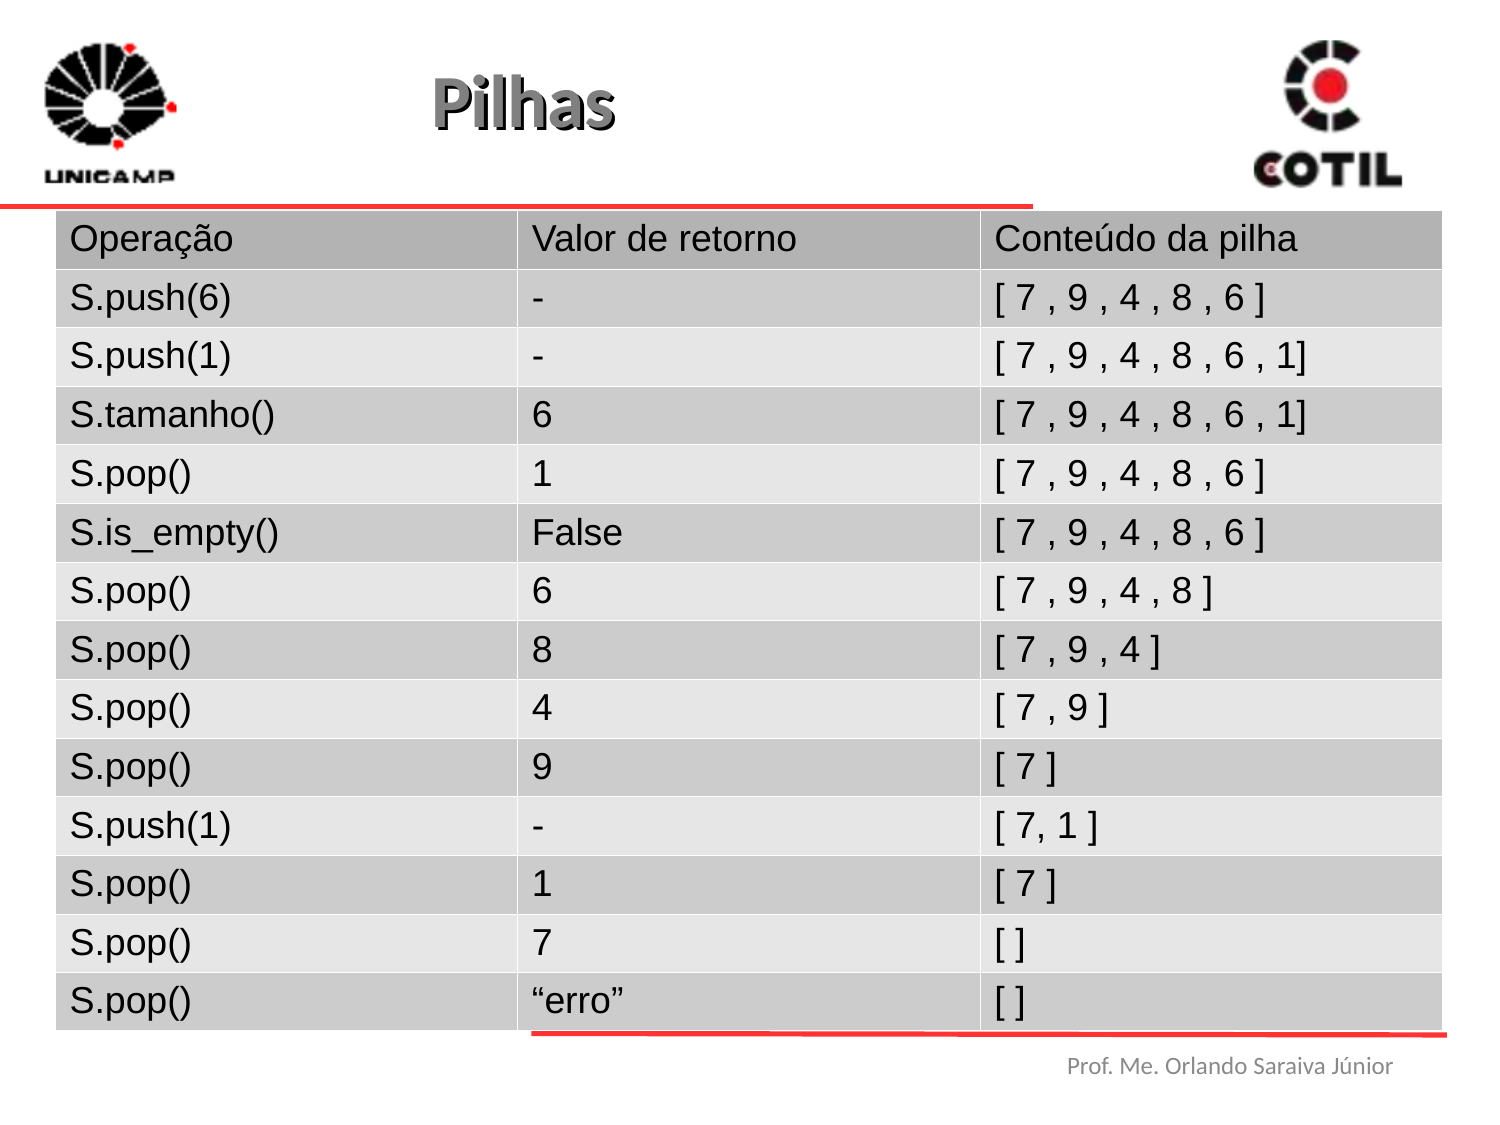

# Pilhas
| Operação | Valor de retorno | Conteúdo da pilha |
| --- | --- | --- |
| S.push(6) | - | [ 7 , 9 , 4 , 8 , 6 ] |
| S.push(1) | - | [ 7 , 9 , 4 , 8 , 6 , 1] |
| S.tamanho() | 6 | [ 7 , 9 , 4 , 8 , 6 , 1] |
| S.pop() | 1 | [ 7 , 9 , 4 , 8 , 6 ] |
| S.is\_empty() | False | [ 7 , 9 , 4 , 8 , 6 ] |
| S.pop() | 6 | [ 7 , 9 , 4 , 8 ] |
| S.pop() | 8 | [ 7 , 9 , 4 ] |
| S.pop() | 4 | [ 7 , 9 ] |
| S.pop() | 9 | [ 7 ] |
| S.push(1) | - | [ 7, 1 ] |
| S.pop() | 1 | [ 7 ] |
| S.pop() | 7 | [ ] |
| S.pop() | “erro” | [ ] |